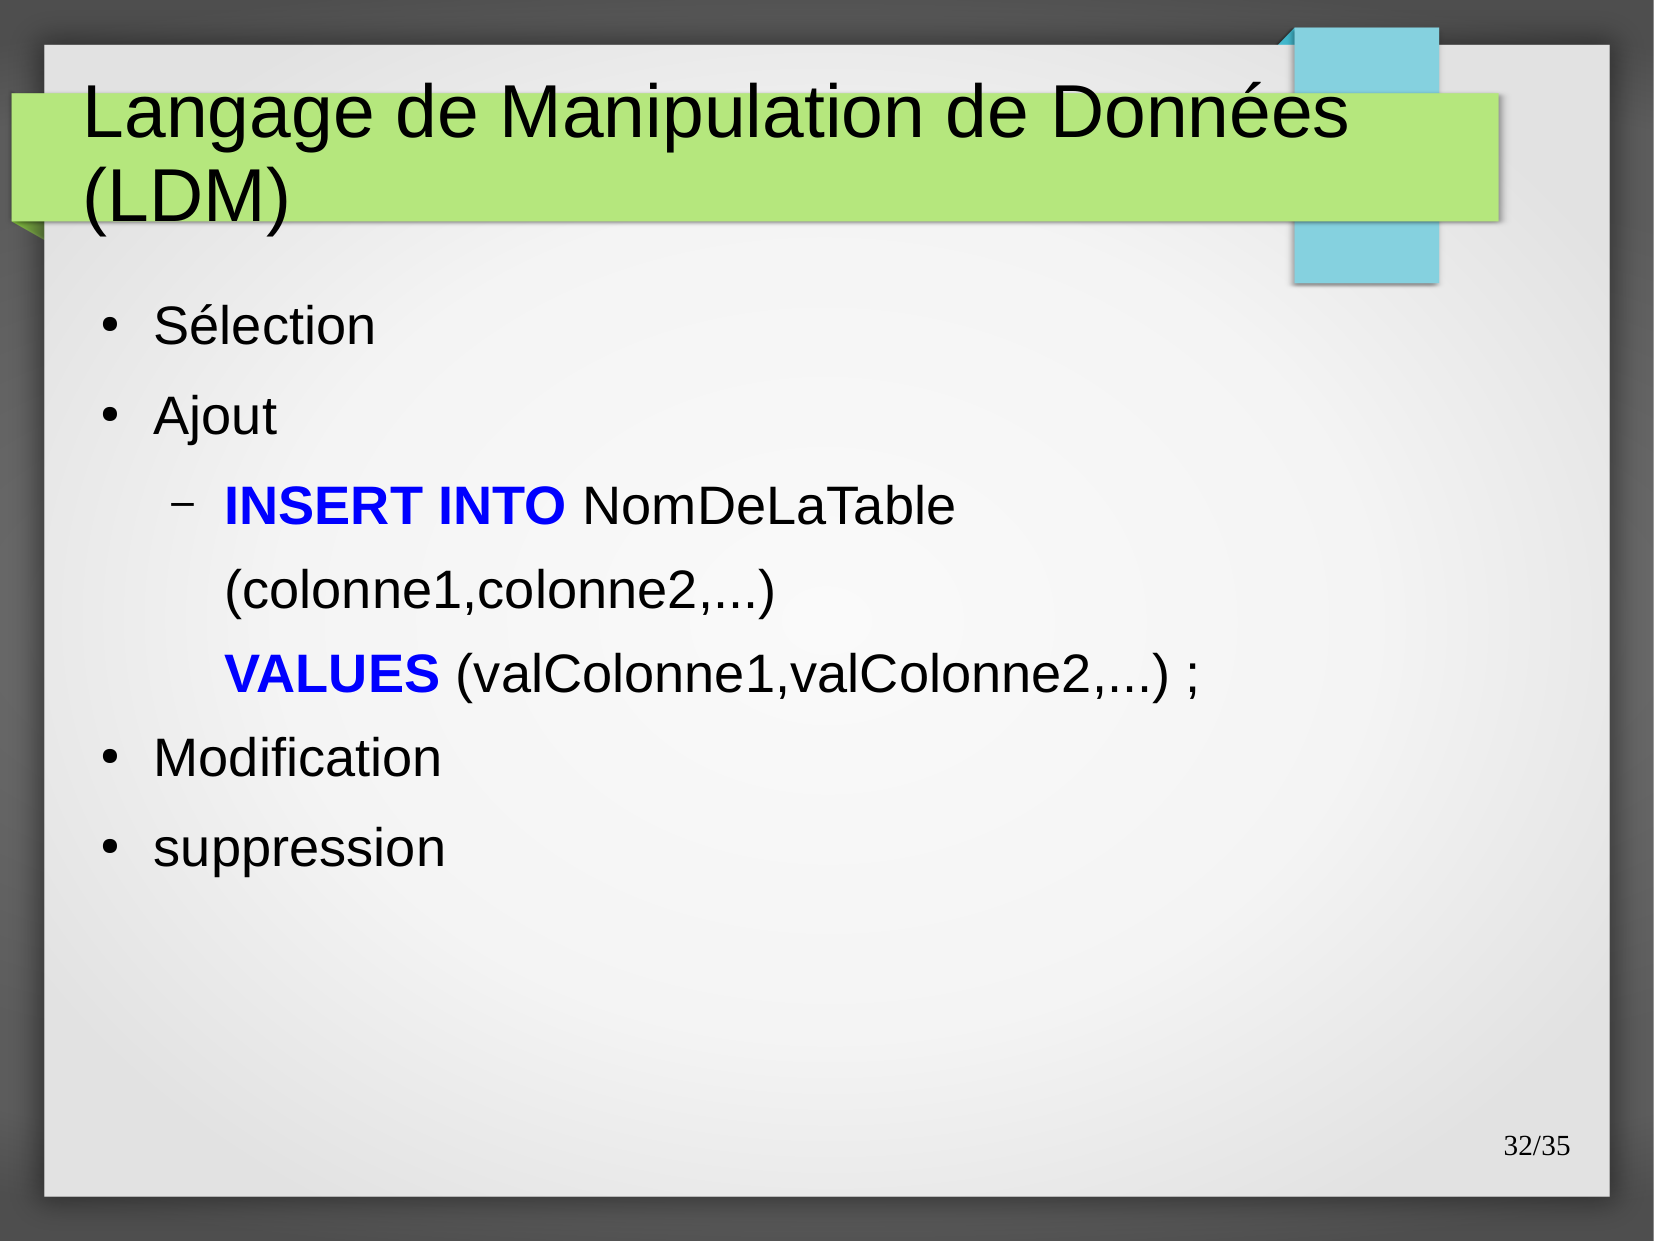

# Langage de Manipulation de Données (LDM)
Sélection
Ajout
INSERT INTO NomDeLaTable
(colonne1,colonne2,...)
VALUES (valColonne1,valColonne2,...) ;
Modification
suppression
32